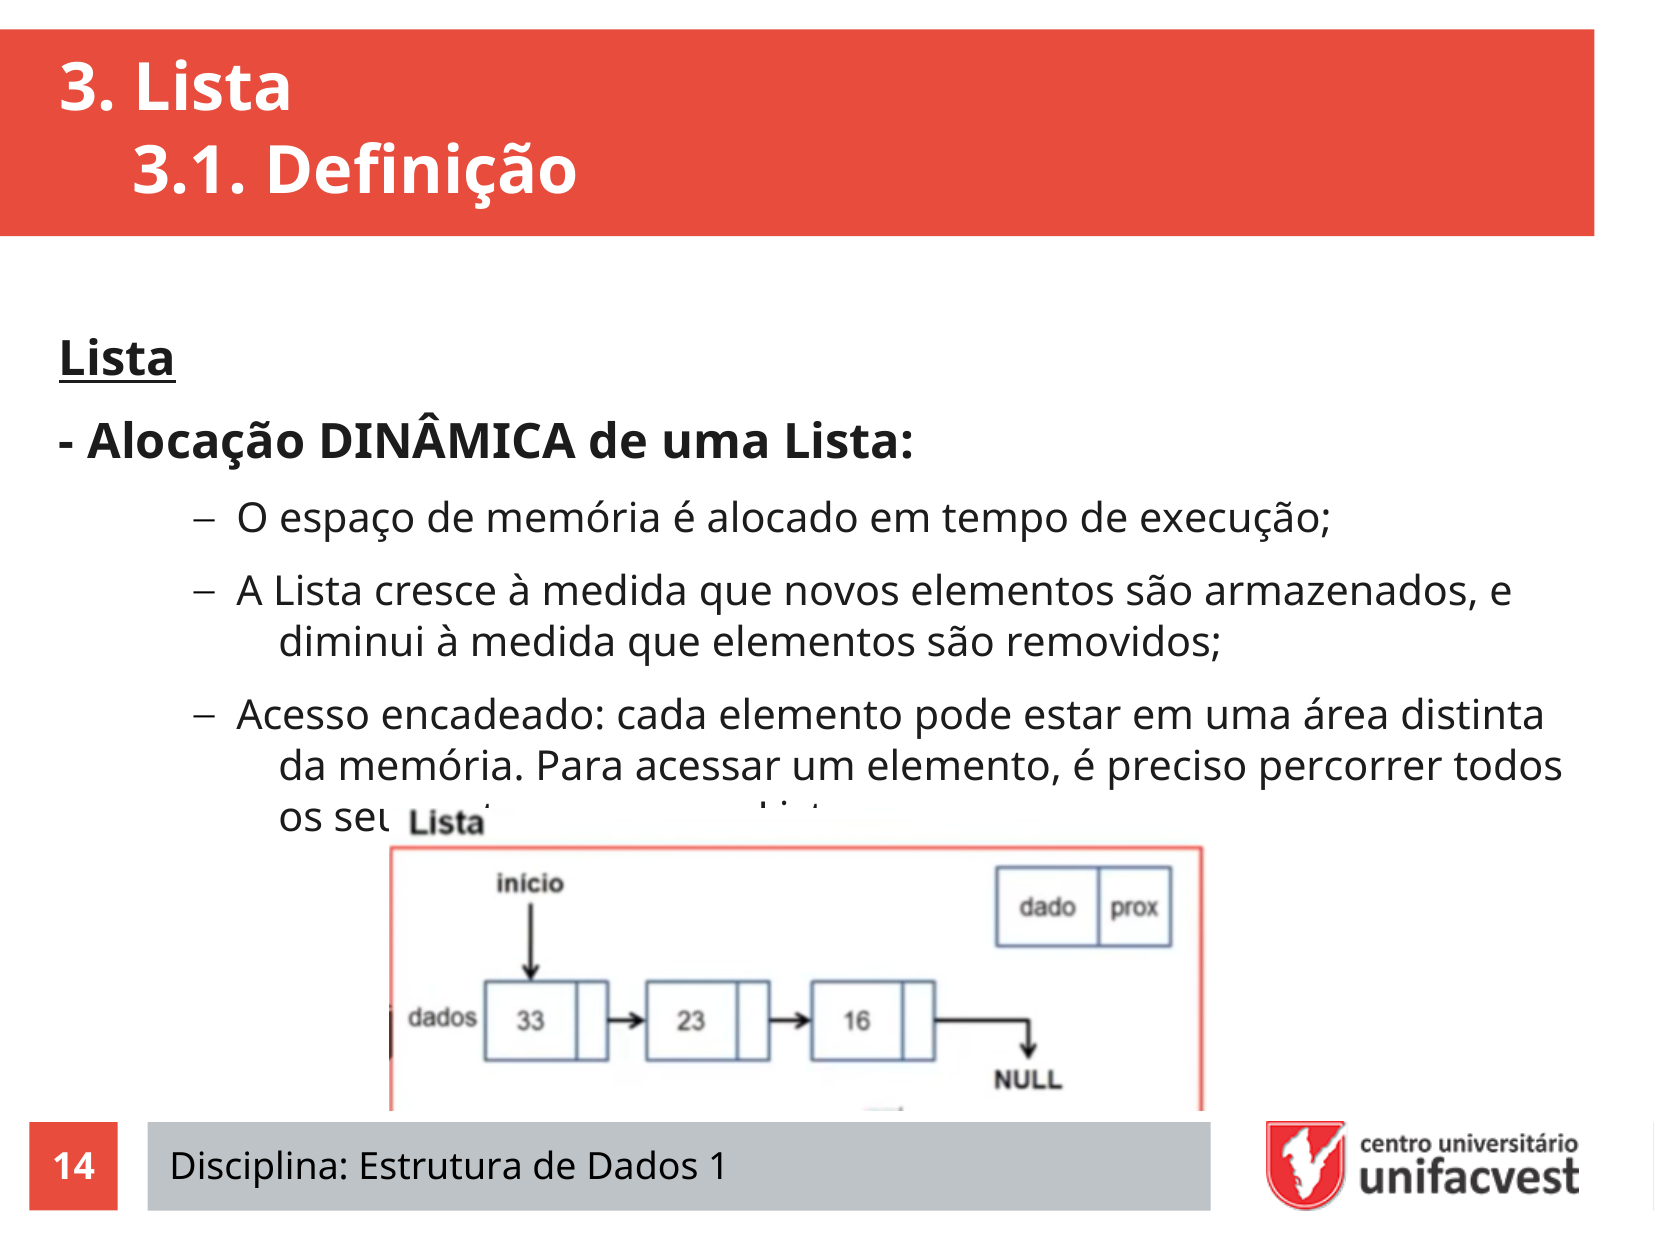

# 3. Lista 3.1. Definição
Lista
- Alocação DINÂMICA de uma Lista:
O espaço de memória é alocado em tempo de execução;
A Lista cresce à medida que novos elementos são armazenados, e diminui à medida que elementos são removidos;
Acesso encadeado: cada elemento pode estar em uma área distinta da memória. Para acessar um elemento, é preciso percorrer todos os seus antecessores na Lista.
- Alocação DINÂMICA de uma Lista:
- Alocação DINÂMICA de uma Lista:
- Alocação DINÂMICA de uma Lista:
14
Disciplina: Estrutura de Dados 1